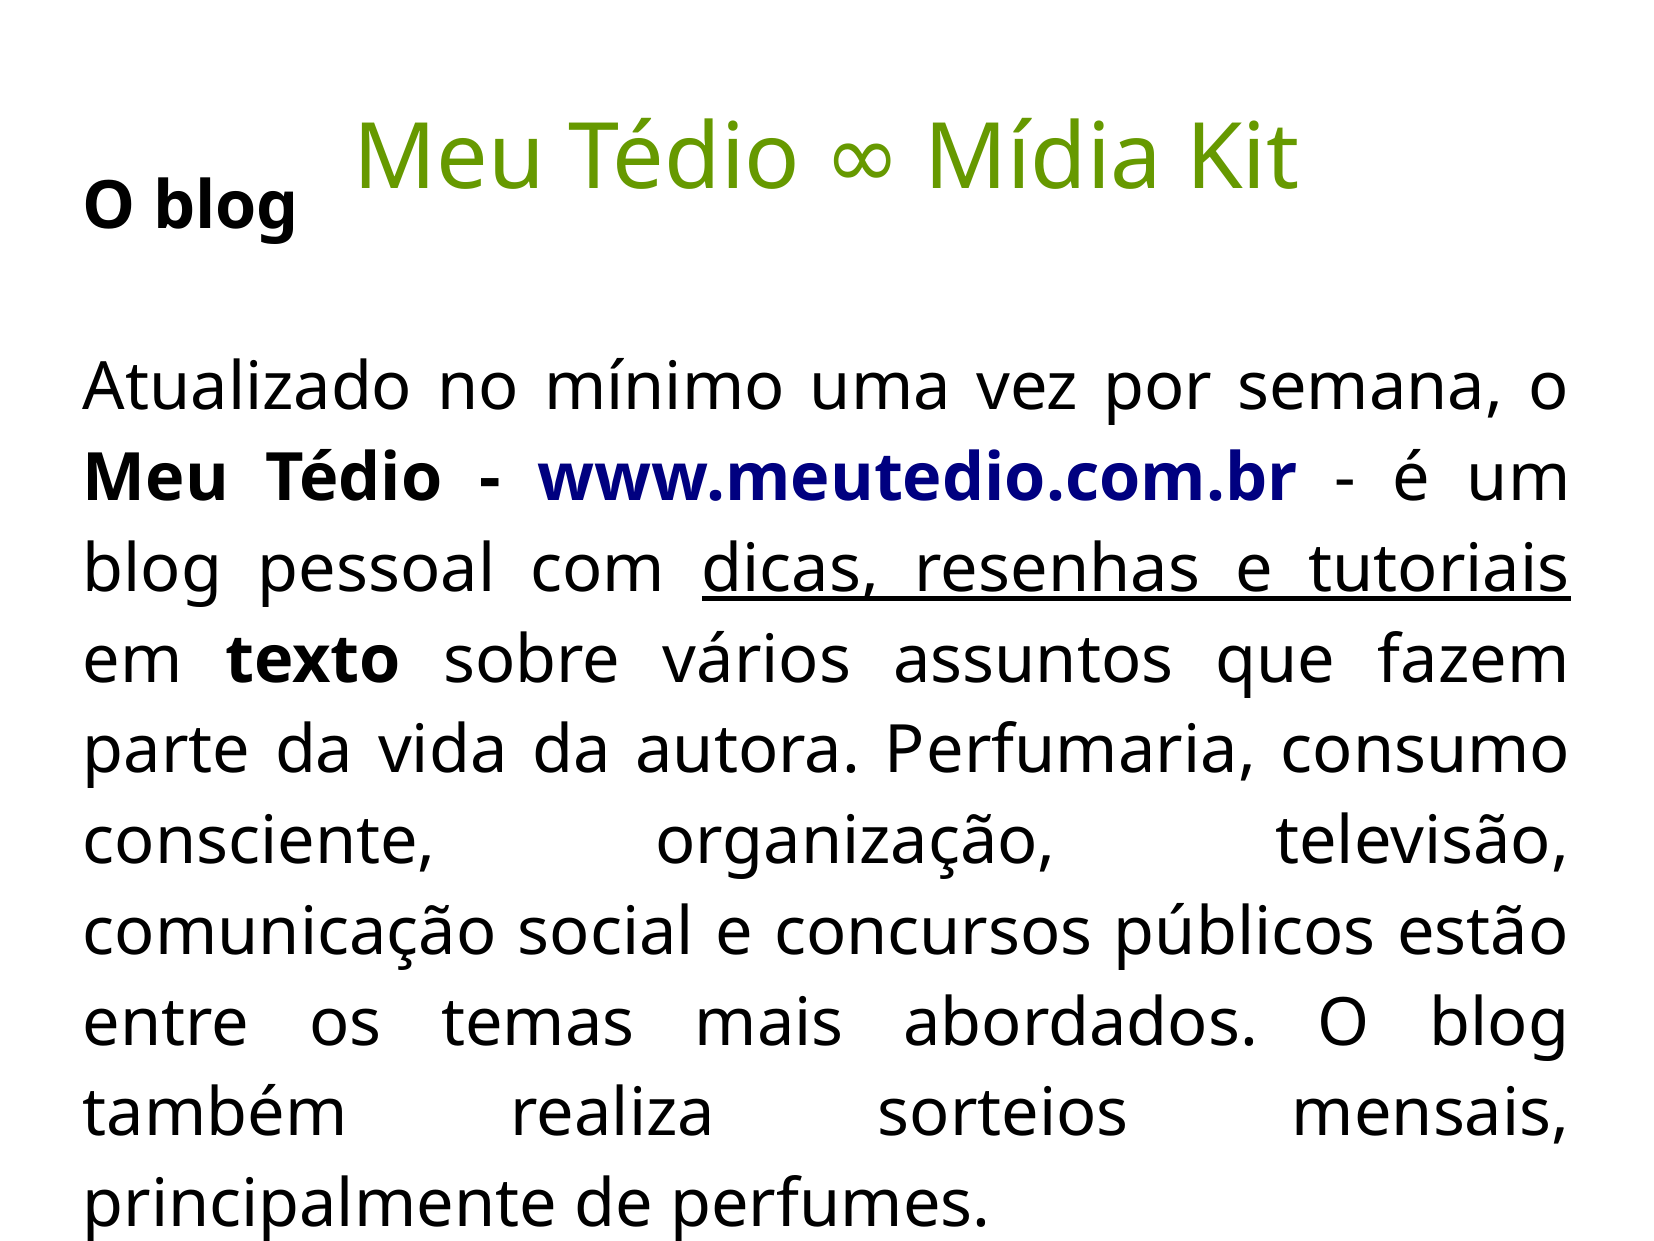

# Meu Tédio ∞ Mídia Kit
O blog
Atualizado no mínimo uma vez por semana, o Meu Tédio - www.meutedio.com.br - é um blog pessoal com dicas, resenhas e tutoriais em texto sobre vários assuntos que fazem parte da vida da autora. Perfumaria, consumo consciente, organização, televisão, comunicação social e concursos públicos estão entre os temas mais abordados. O blog também realiza sorteios mensais, principalmente de perfumes.